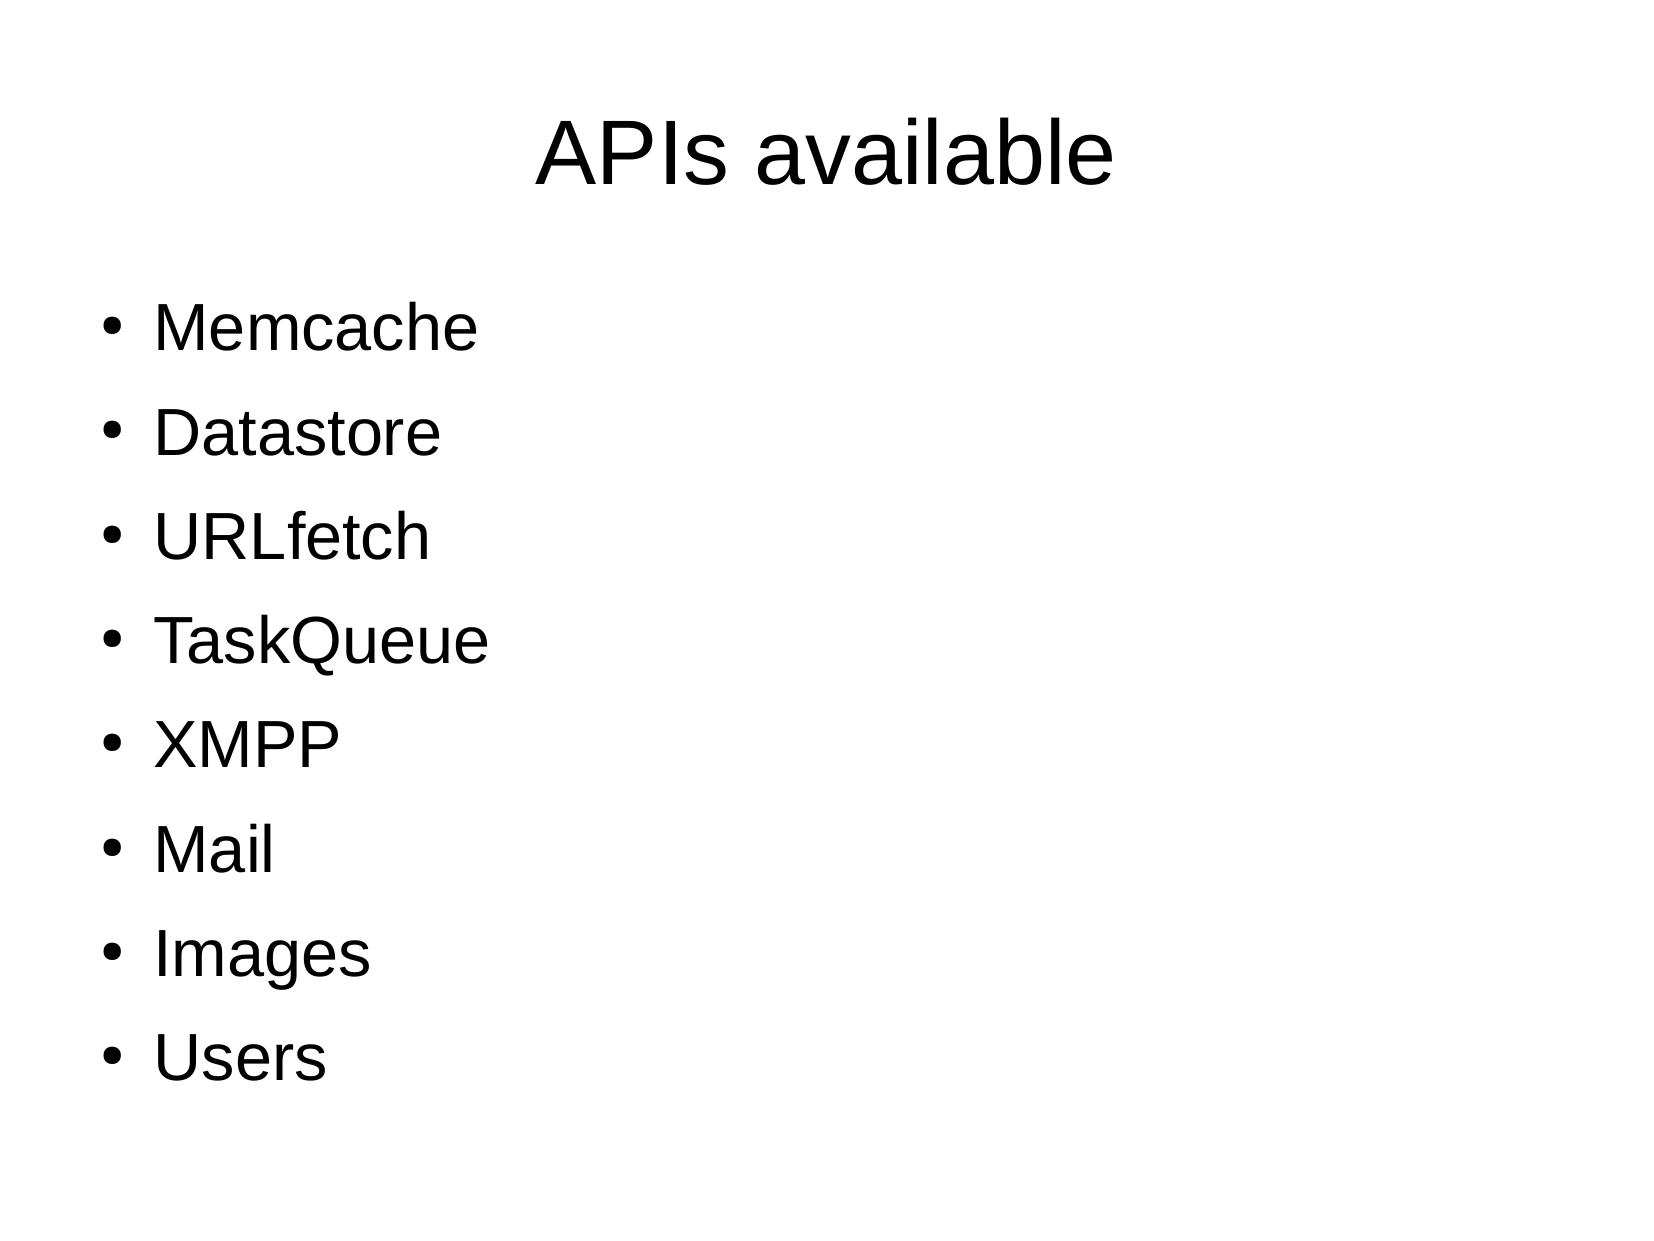

# APIs available
Memcache
Datastore
URLfetch
TaskQueue
XMPP
Mail
Images
Users